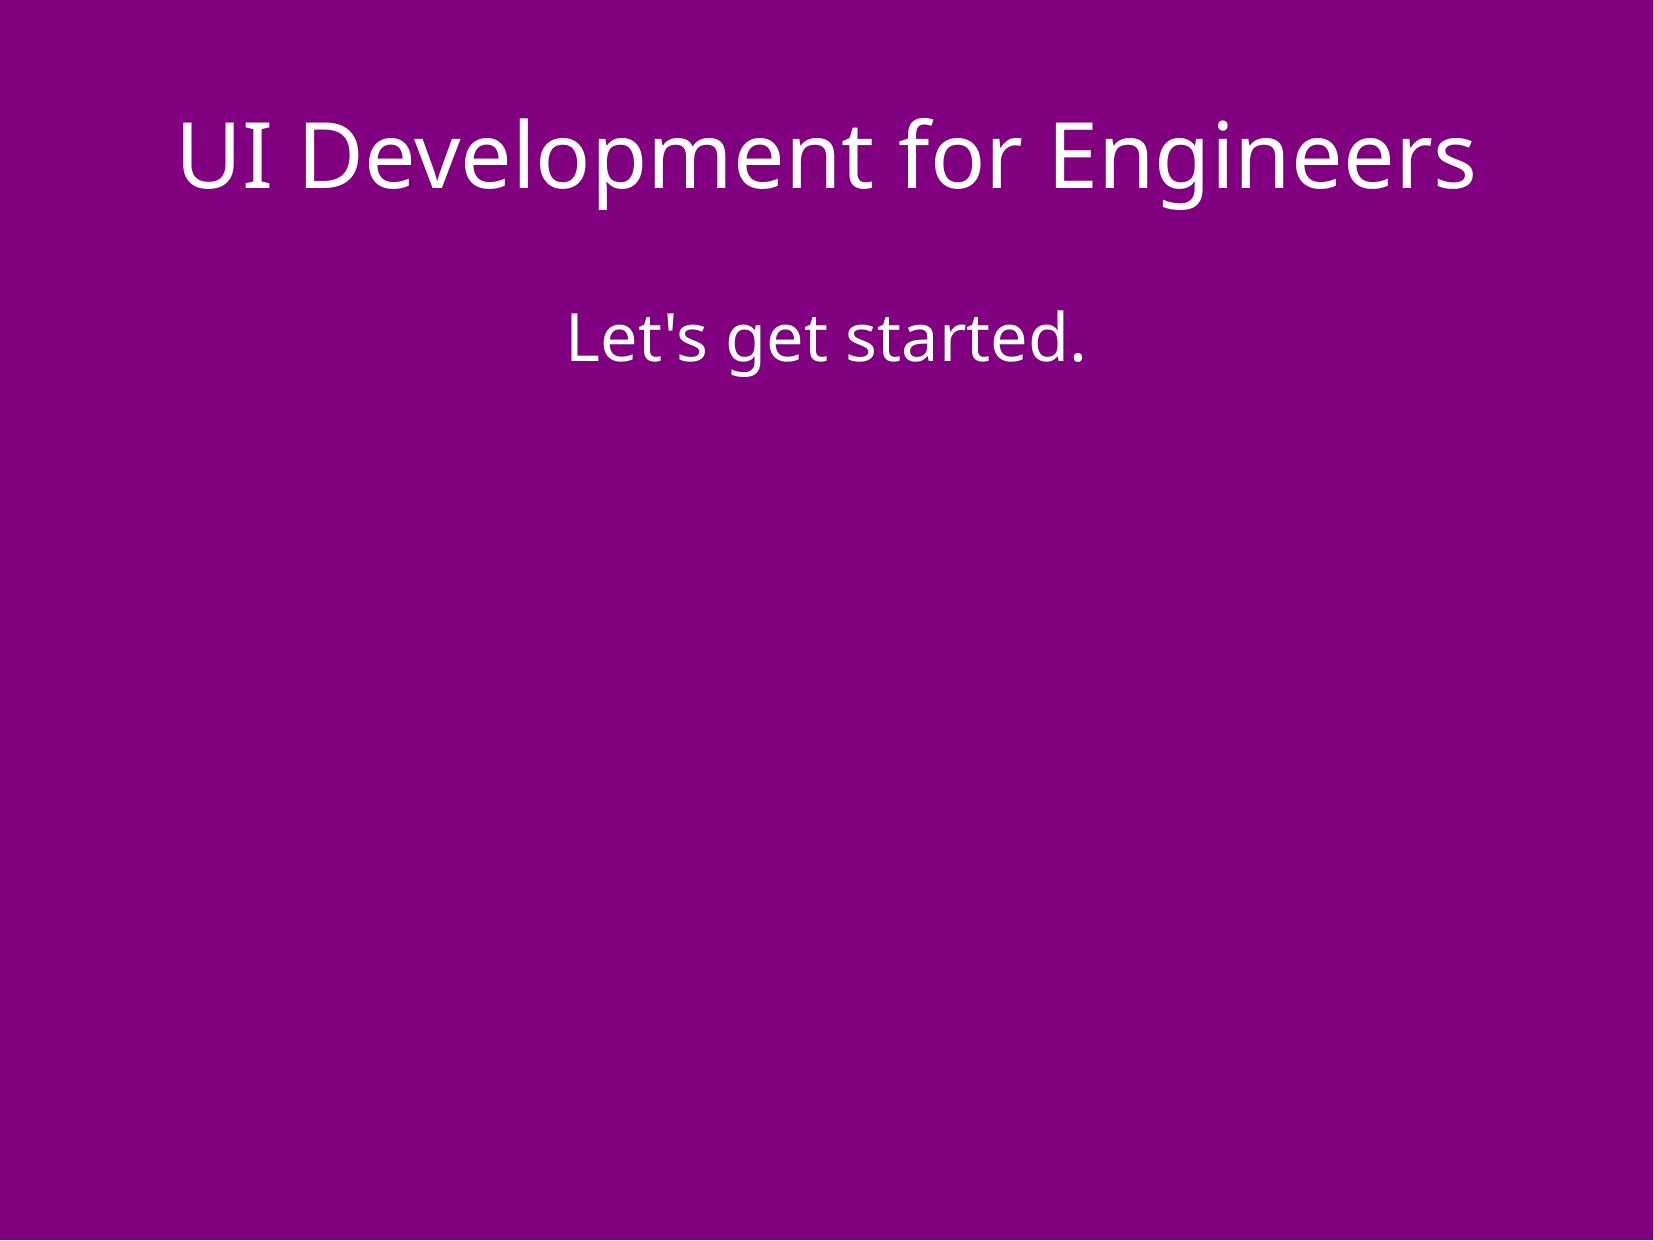

# UI Development for Engineers
Let's get started.